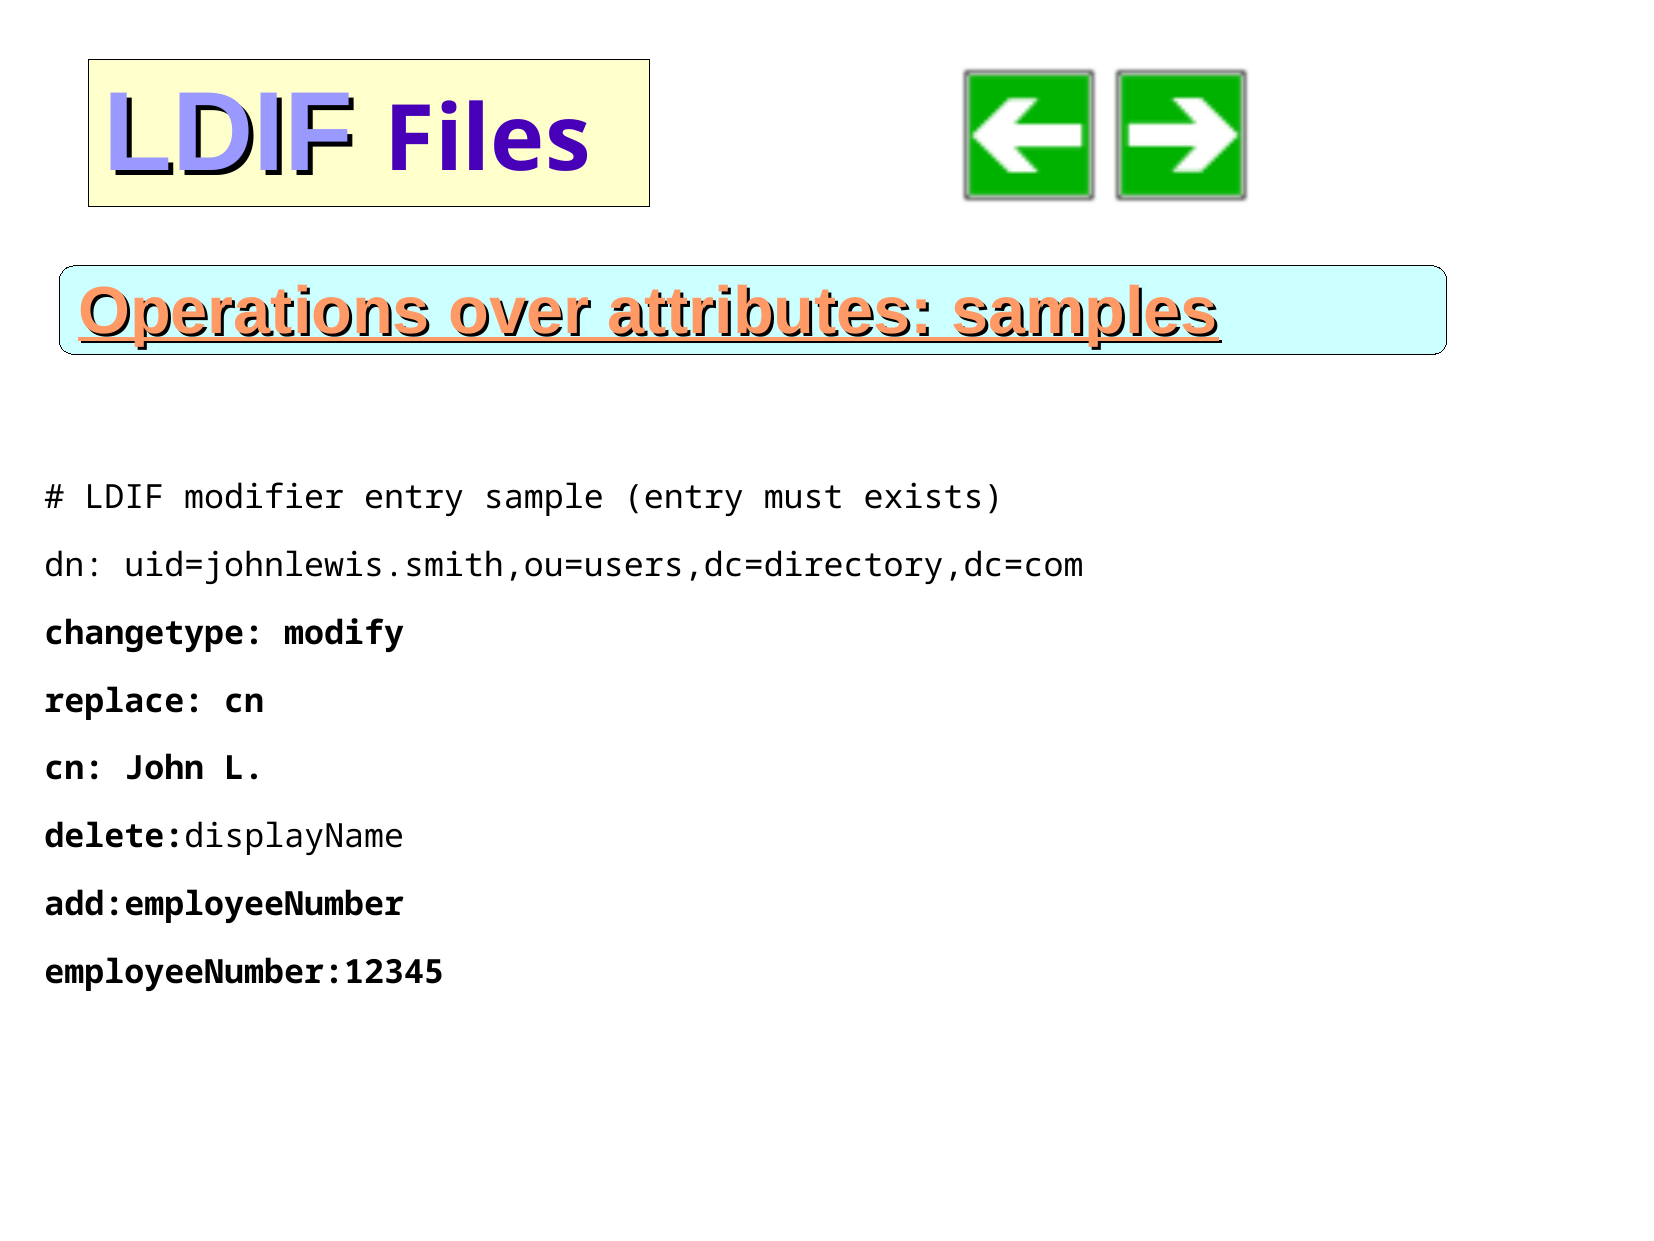

LDIF Files
Operations over attributes: samples
# LDIF modifier entry sample (entry must exists)
dn: uid=johnlewis.smith,ou=users,dc=directory,dc=com
changetype: modify
replace: cn
cn: John L.
delete:displayName
add:employeeNumber
employeeNumber:12345